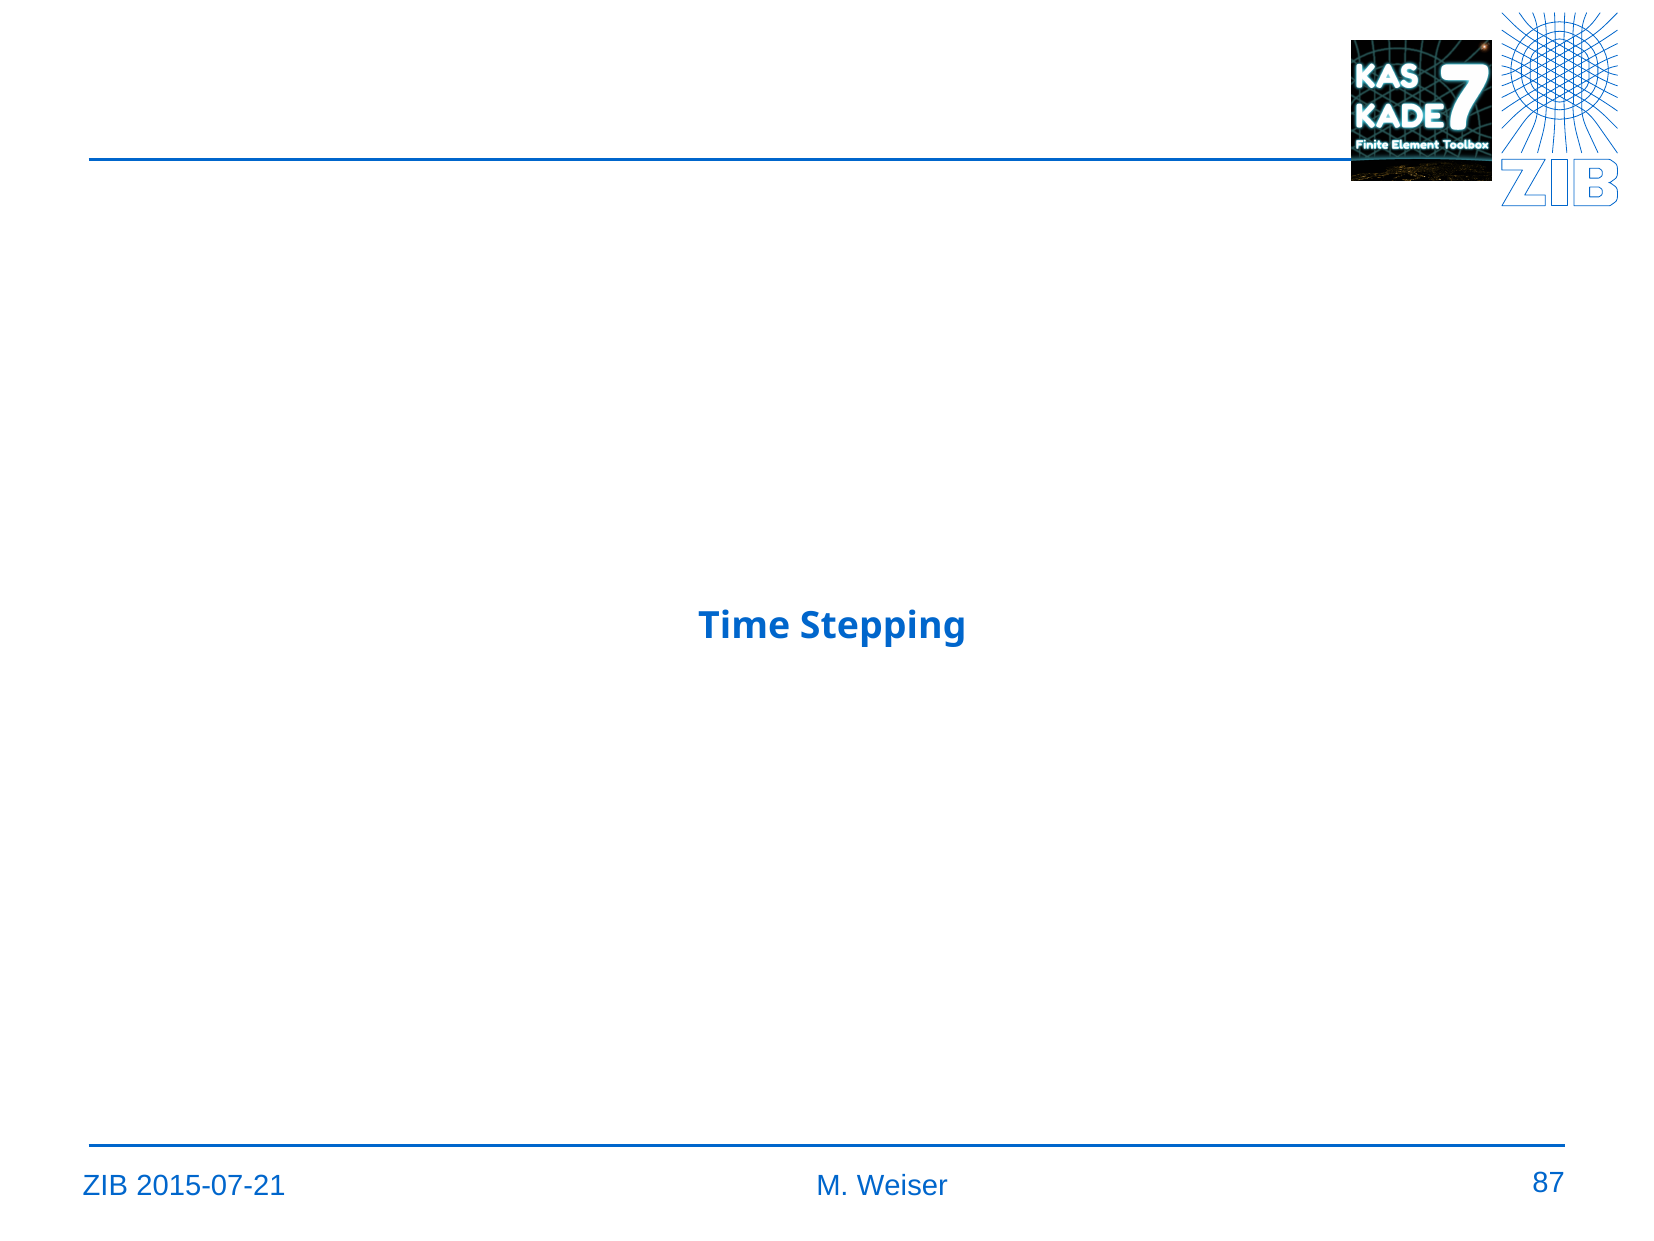

#
Time Stepping
87
ZIB 2015-07-21
M. Weiser